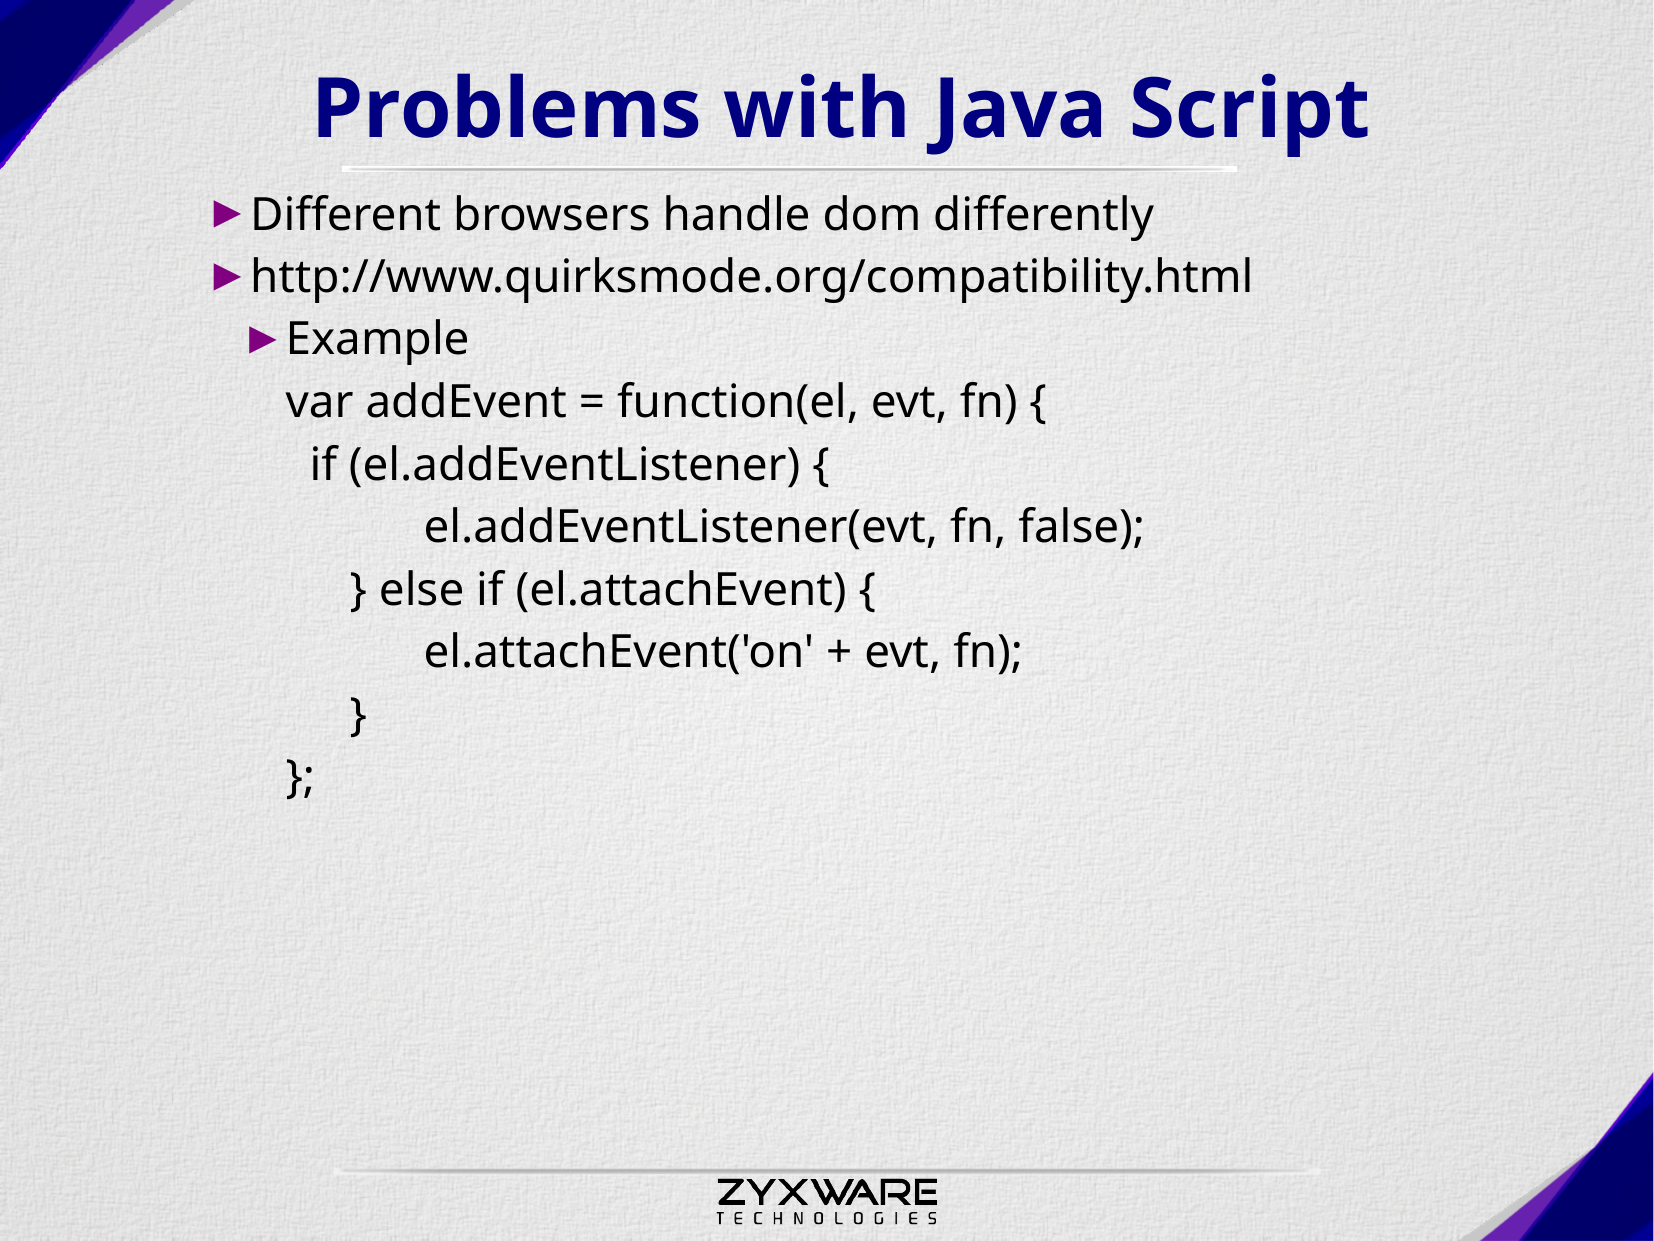

# Problems with Java Script
Different browsers handle dom differently
http://www.quirksmode.org/compatibility.html
Example
var addEvent = function(el, evt, fn) {
 if (el.addEventListener) {
		el.addEventListener(evt, fn, false);
	} else if (el.attachEvent) {
		el.attachEvent('on' + evt, fn);
	}
};